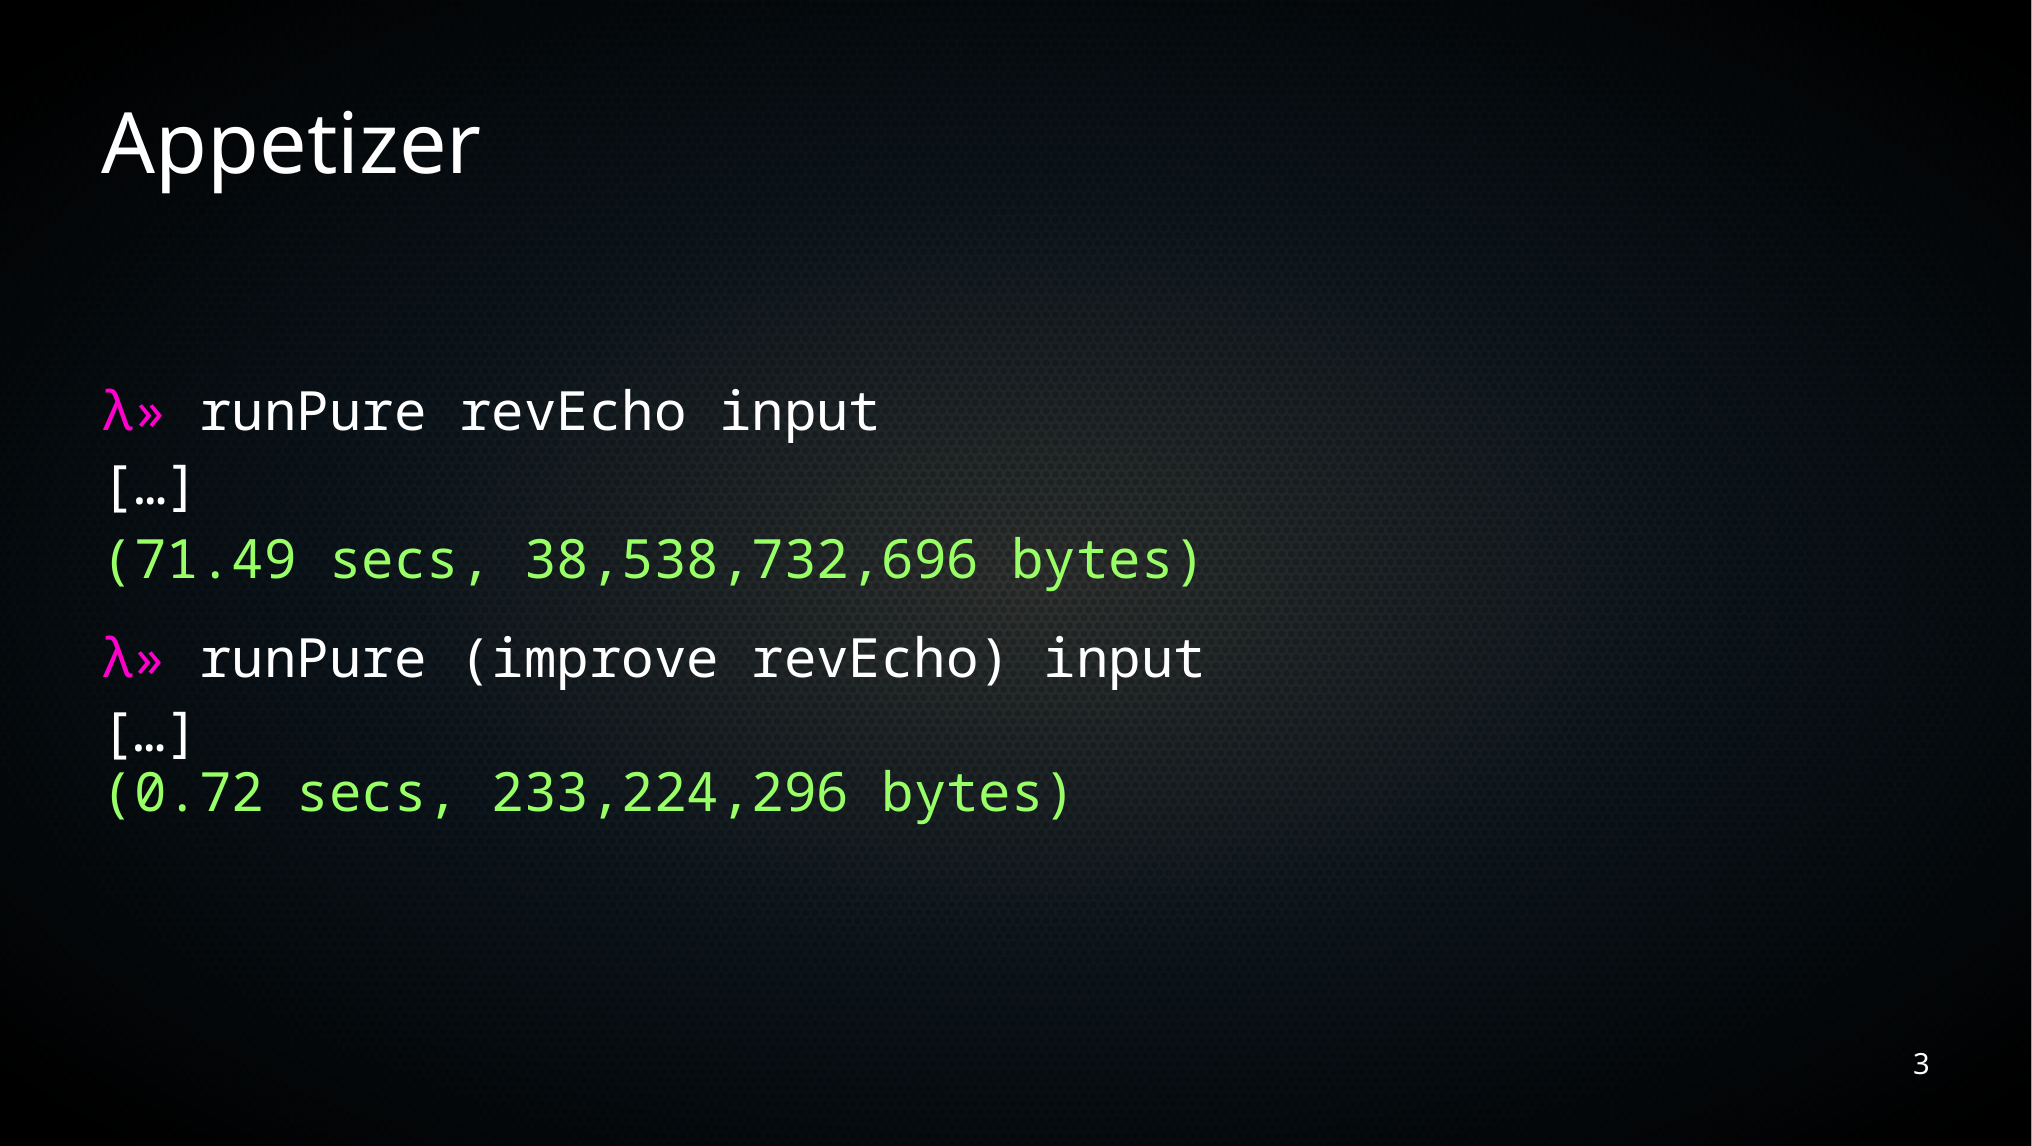

Appetizer
# λ» runPure revEcho input
[…]
(71.49 secs, 38,538,732,696 bytes)
(0.72 secs, 233,224,296 bytes)
λ» runPure (improve revEcho) input
[…]
3